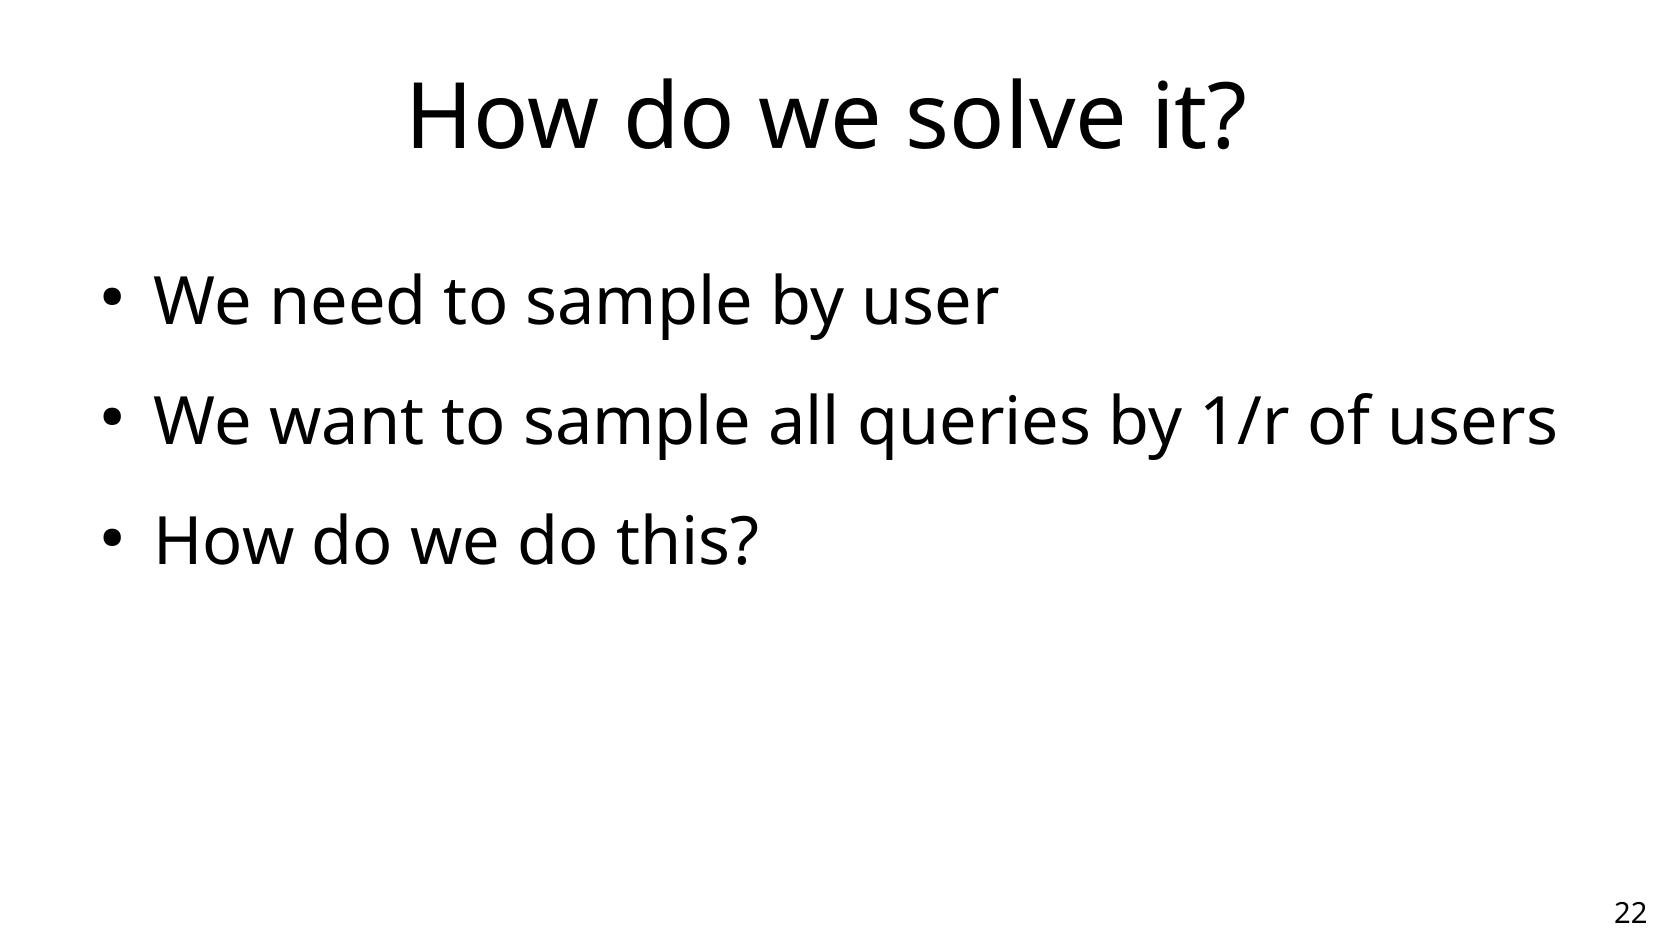

# How do we solve it?
We need to sample by user
We want to sample all queries by 1/r of users
How do we do this?
22